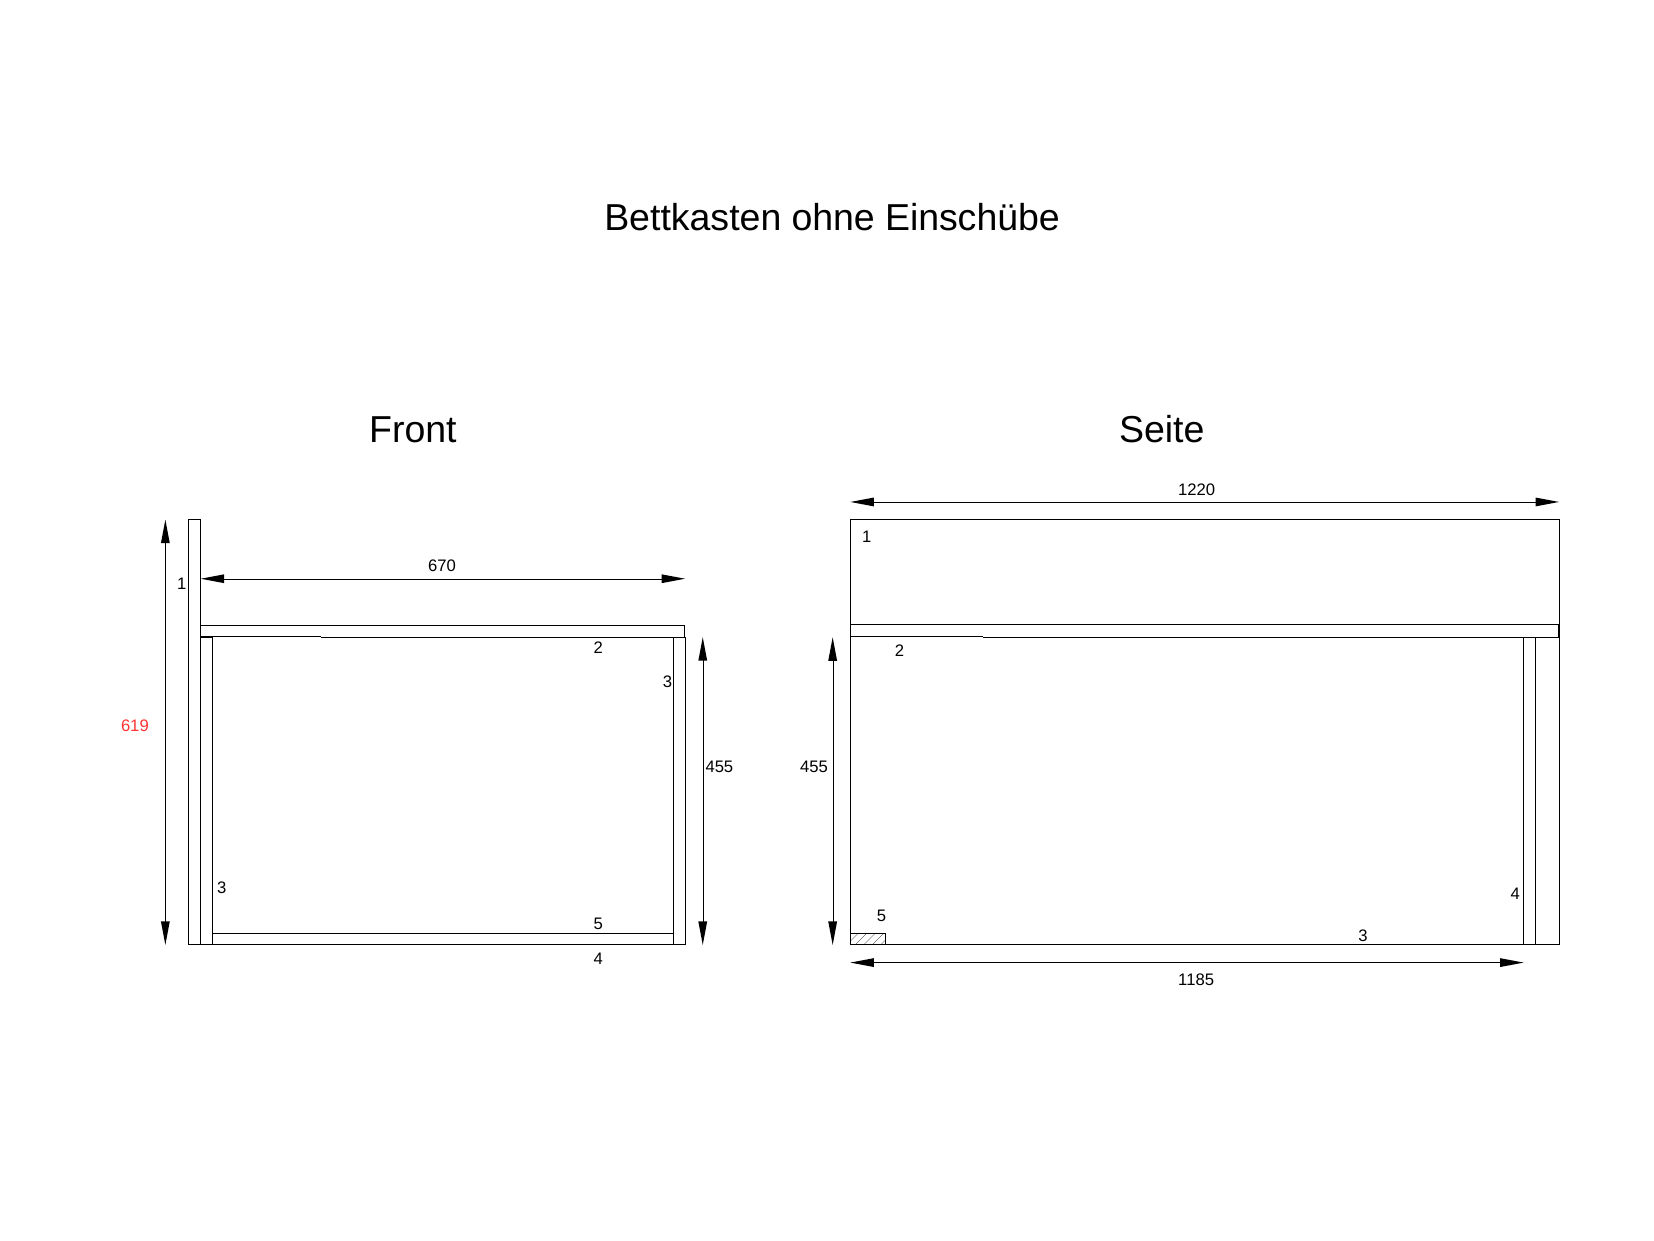

Bettkasten ohne Einschübe
Front
Seite
1220
1
670
1
2
2
3
619
455
455
3
4
5
5
3
4
1185